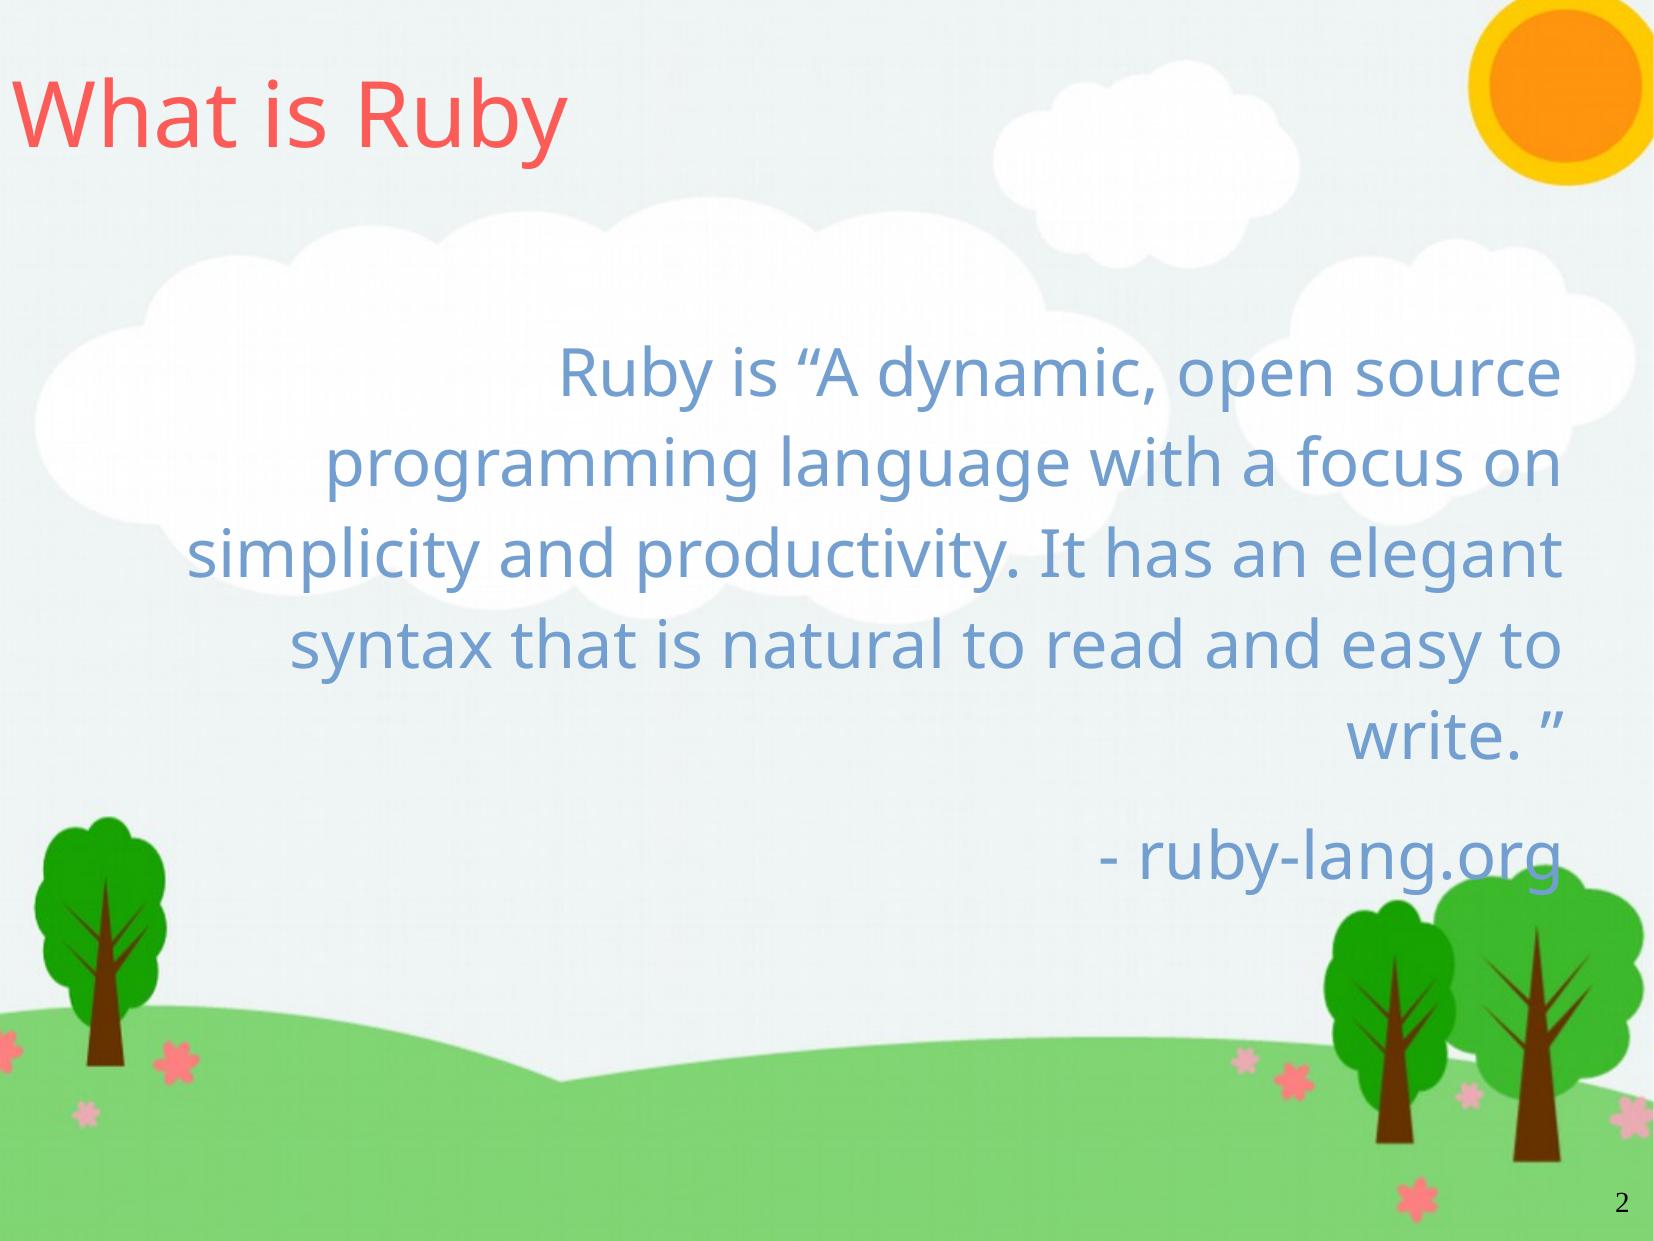

# What is Ruby
Ruby is “A dynamic, open source programming language with a focus on simplicity and productivity. It has an elegant syntax that is natural to read and easy to write. ”
- ruby-lang.org
2